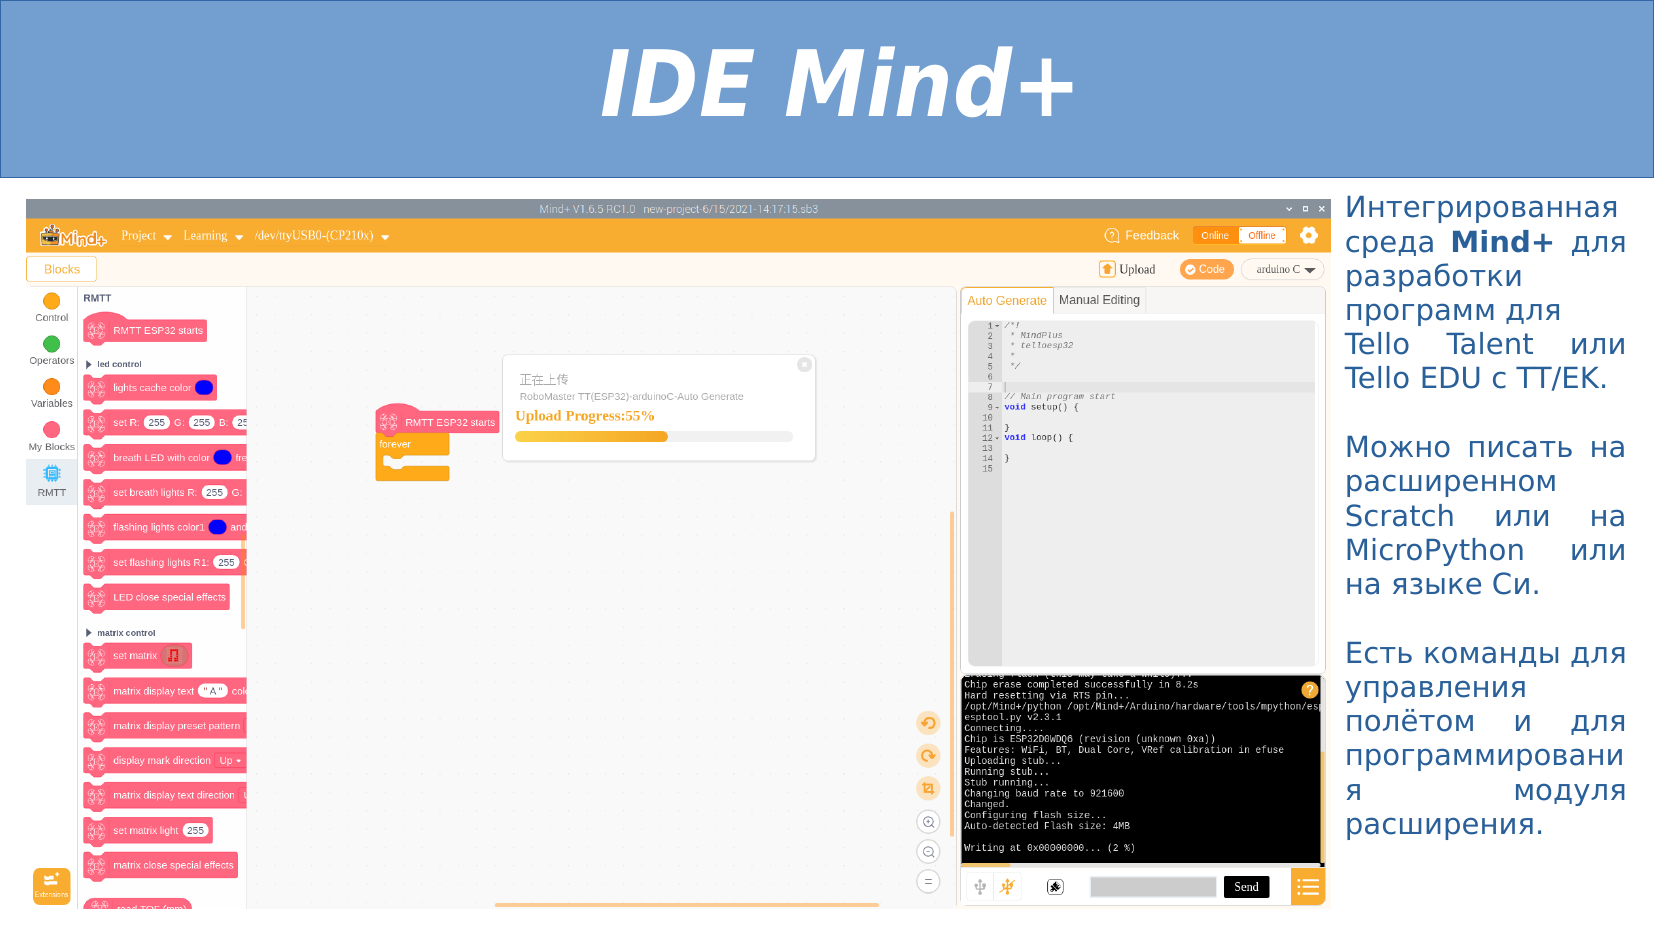

IDE Mind+
Интегрированная среда Mind+ для разработки программ для
Tello Talent или Tello EDU с TT/EK.
Можно писать на расширенном Scratch или на MicroPython или на языке Си.
Есть команды для управления полётом и для программирования модуля расширения.